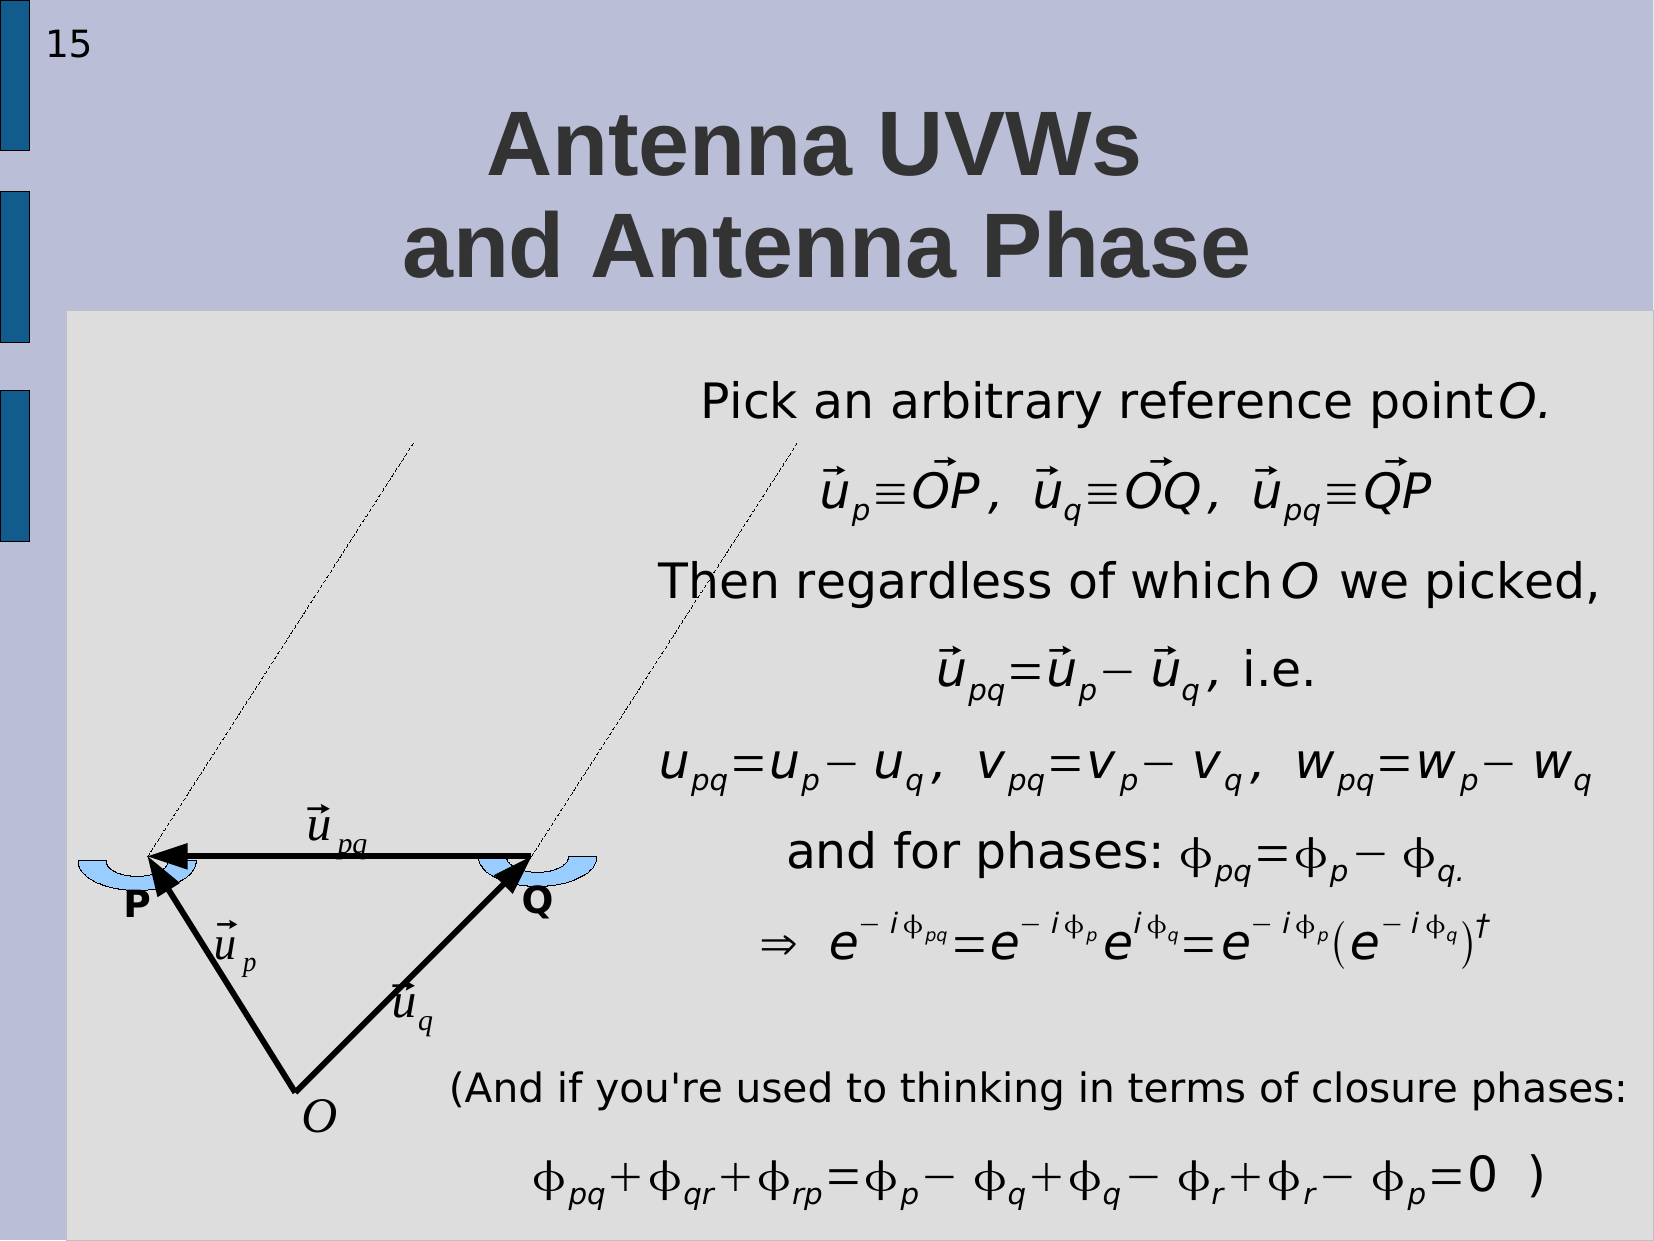

# Antenna UVWs and Antenna Phase
Q
P